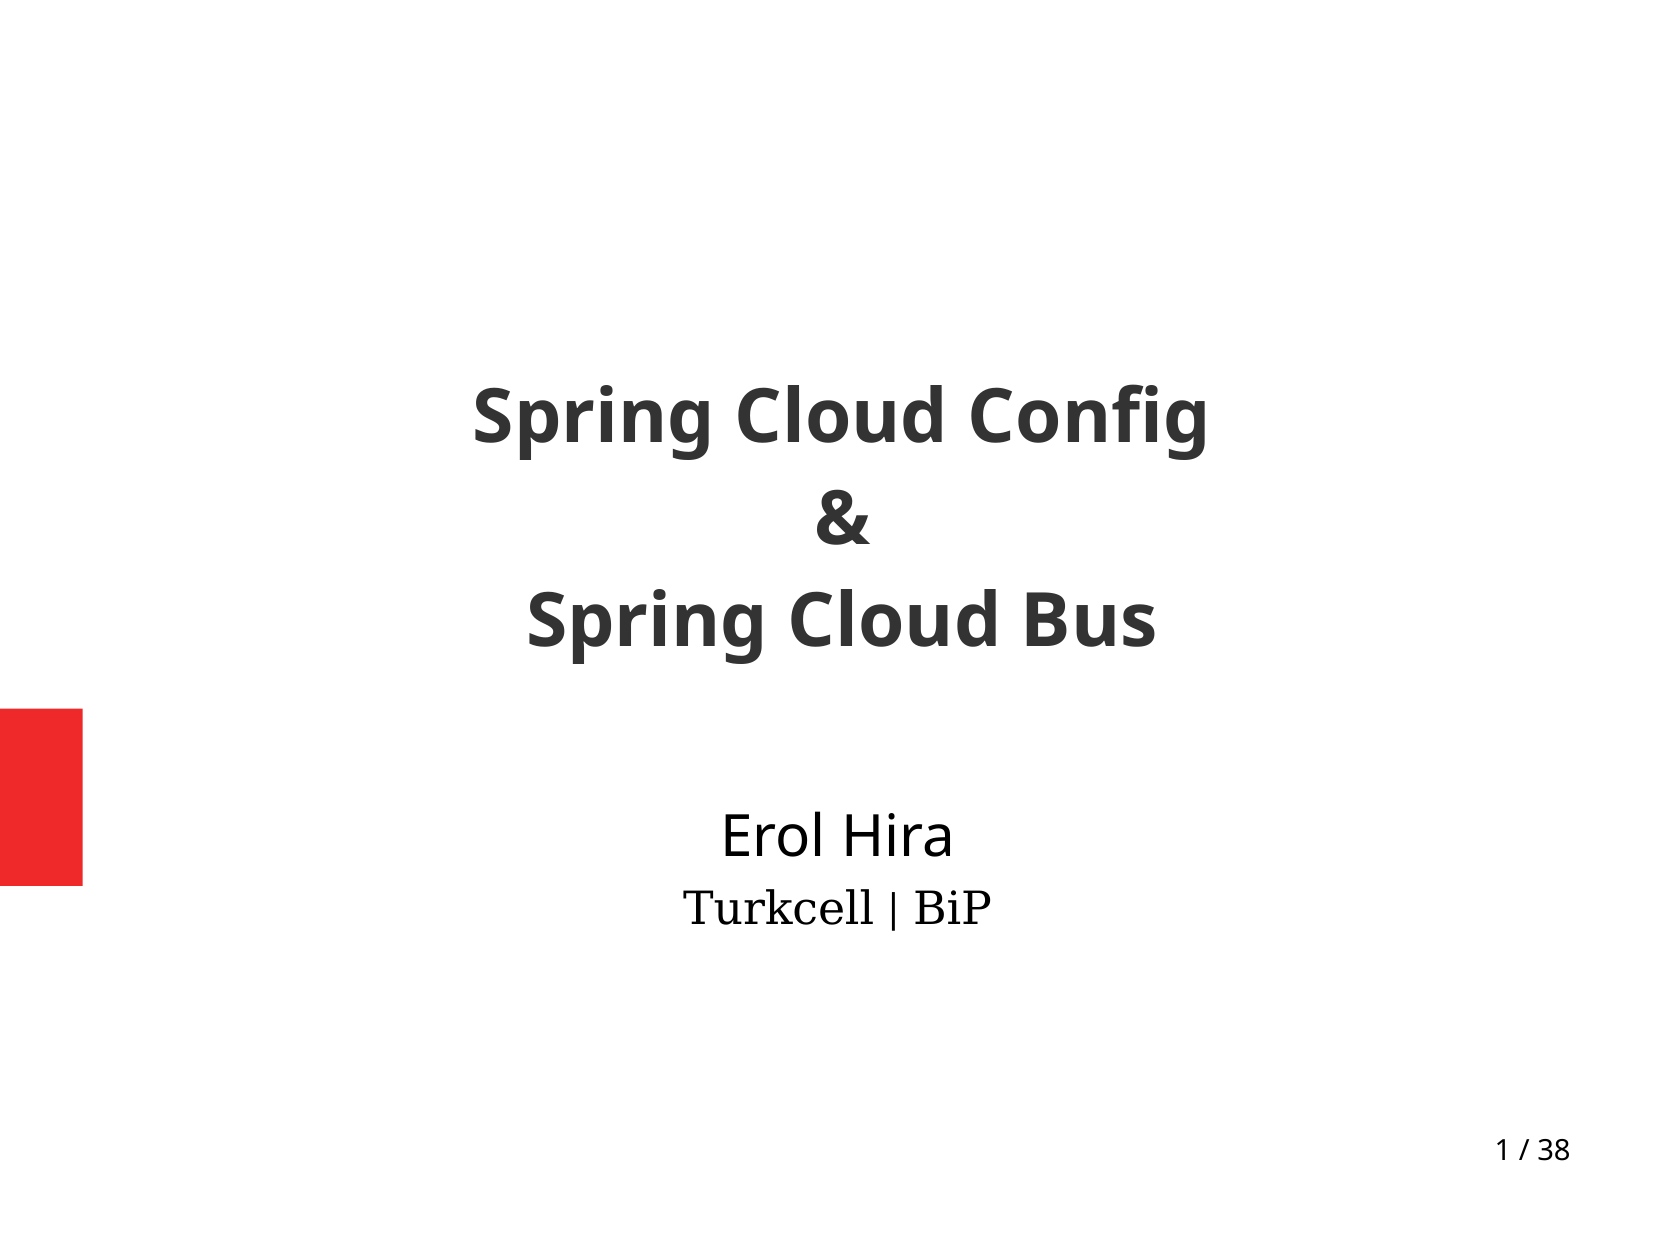

# Spring Cloud Config & Spring Cloud Bus
Erol Hira
Turkcell | BiP
1